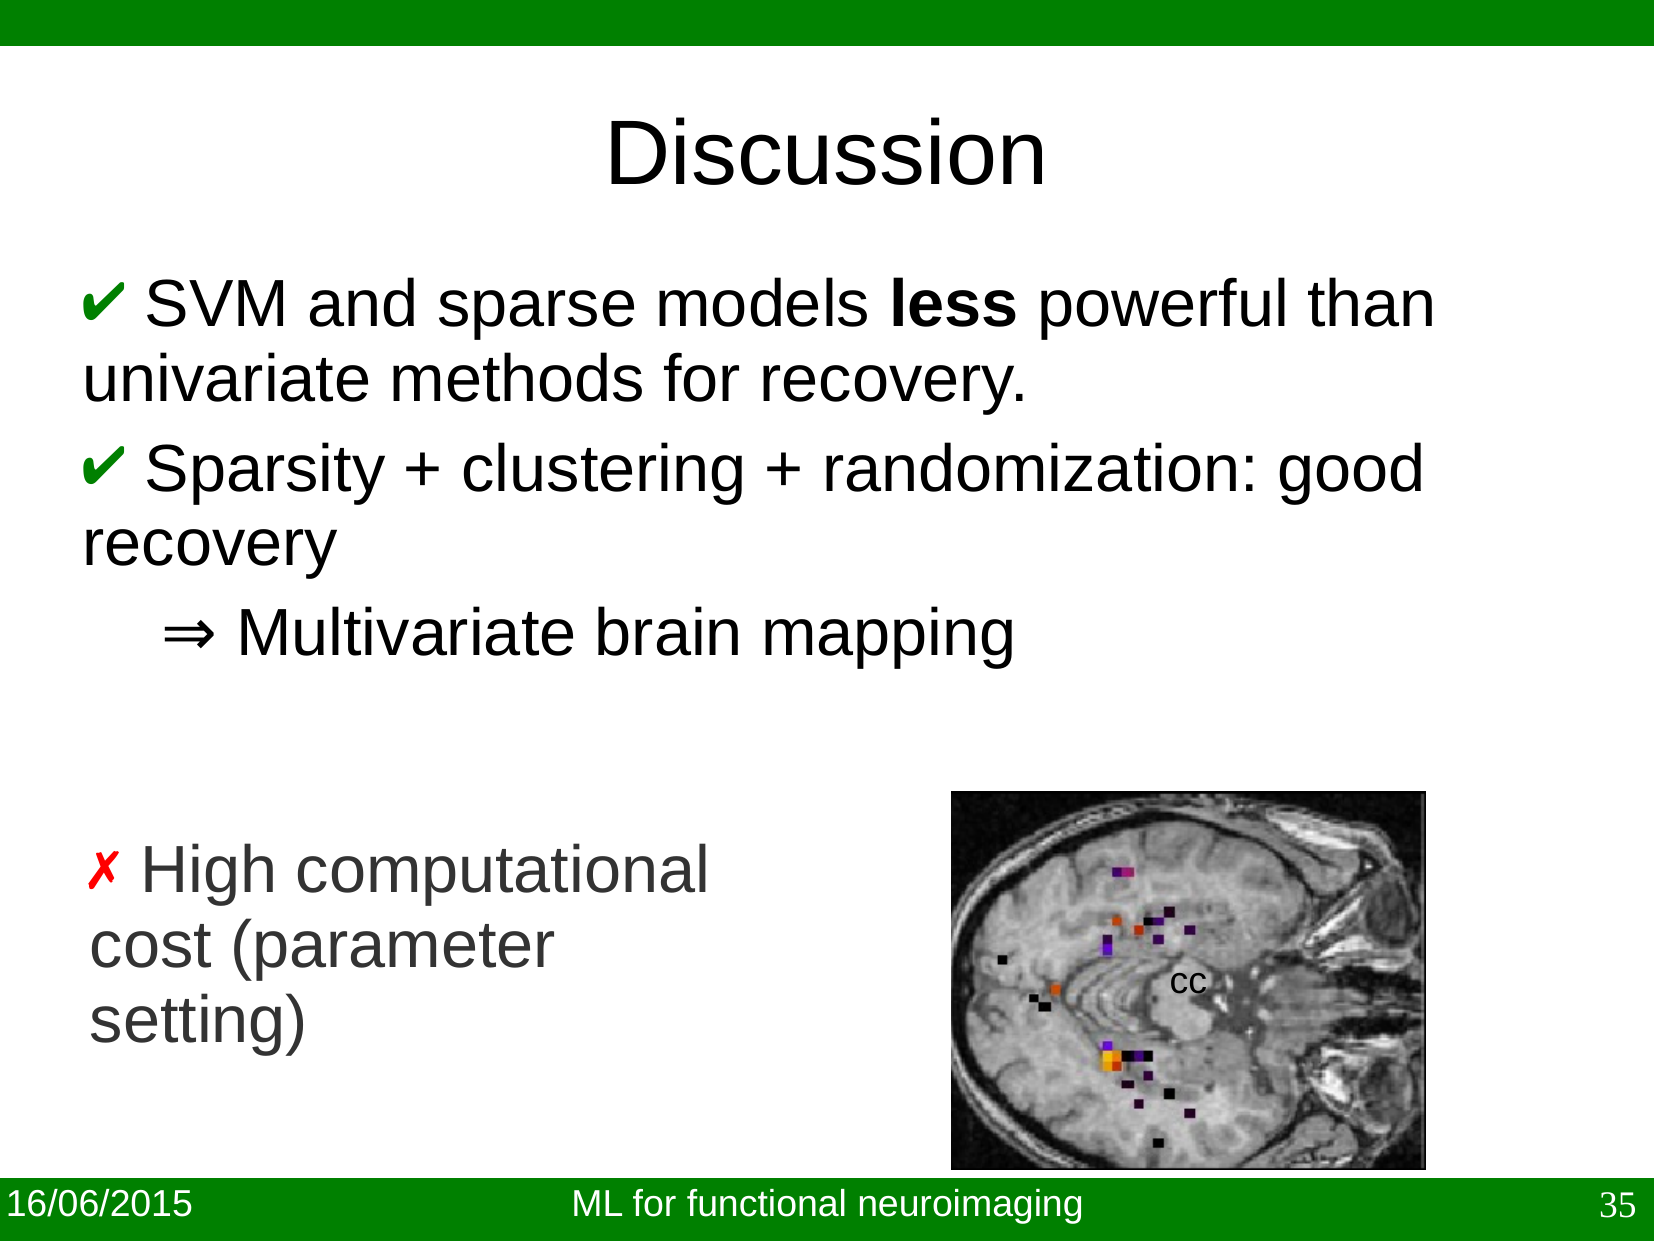

# Discussion
 SVM and sparse models less powerful than univariate methods for recovery.
 Sparsity + clustering + randomization: good recovery
⇒ Multivariate brain mapping
cc
 High computational cost (parameter setting)
35